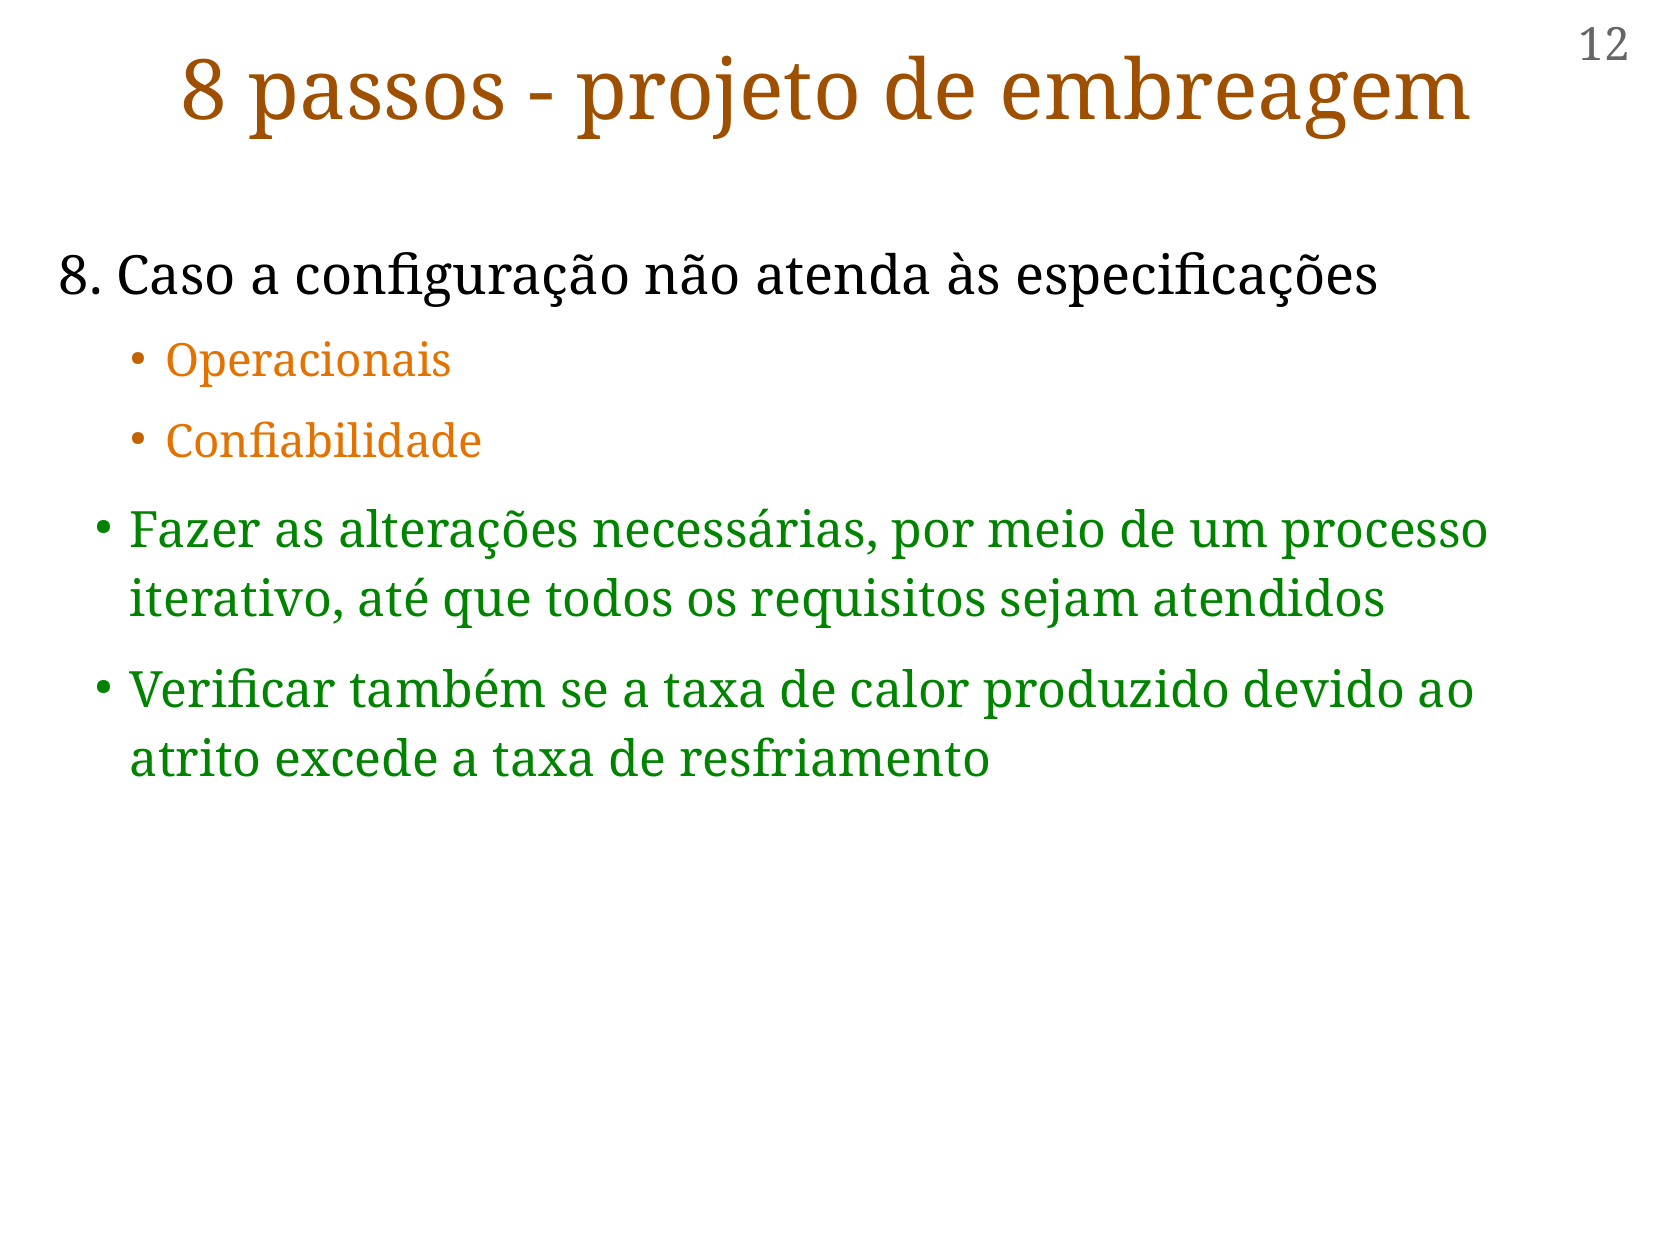

12
# 8 passos - projeto de embreagem
8. Caso a configuração não atenda às especificações
Operacionais
Confiabilidade
Fazer as alterações necessárias, por meio de um processo iterativo, até que todos os requisitos sejam atendidos
Verificar também se a taxa de calor produzido devido ao atrito excede a taxa de resfriamento